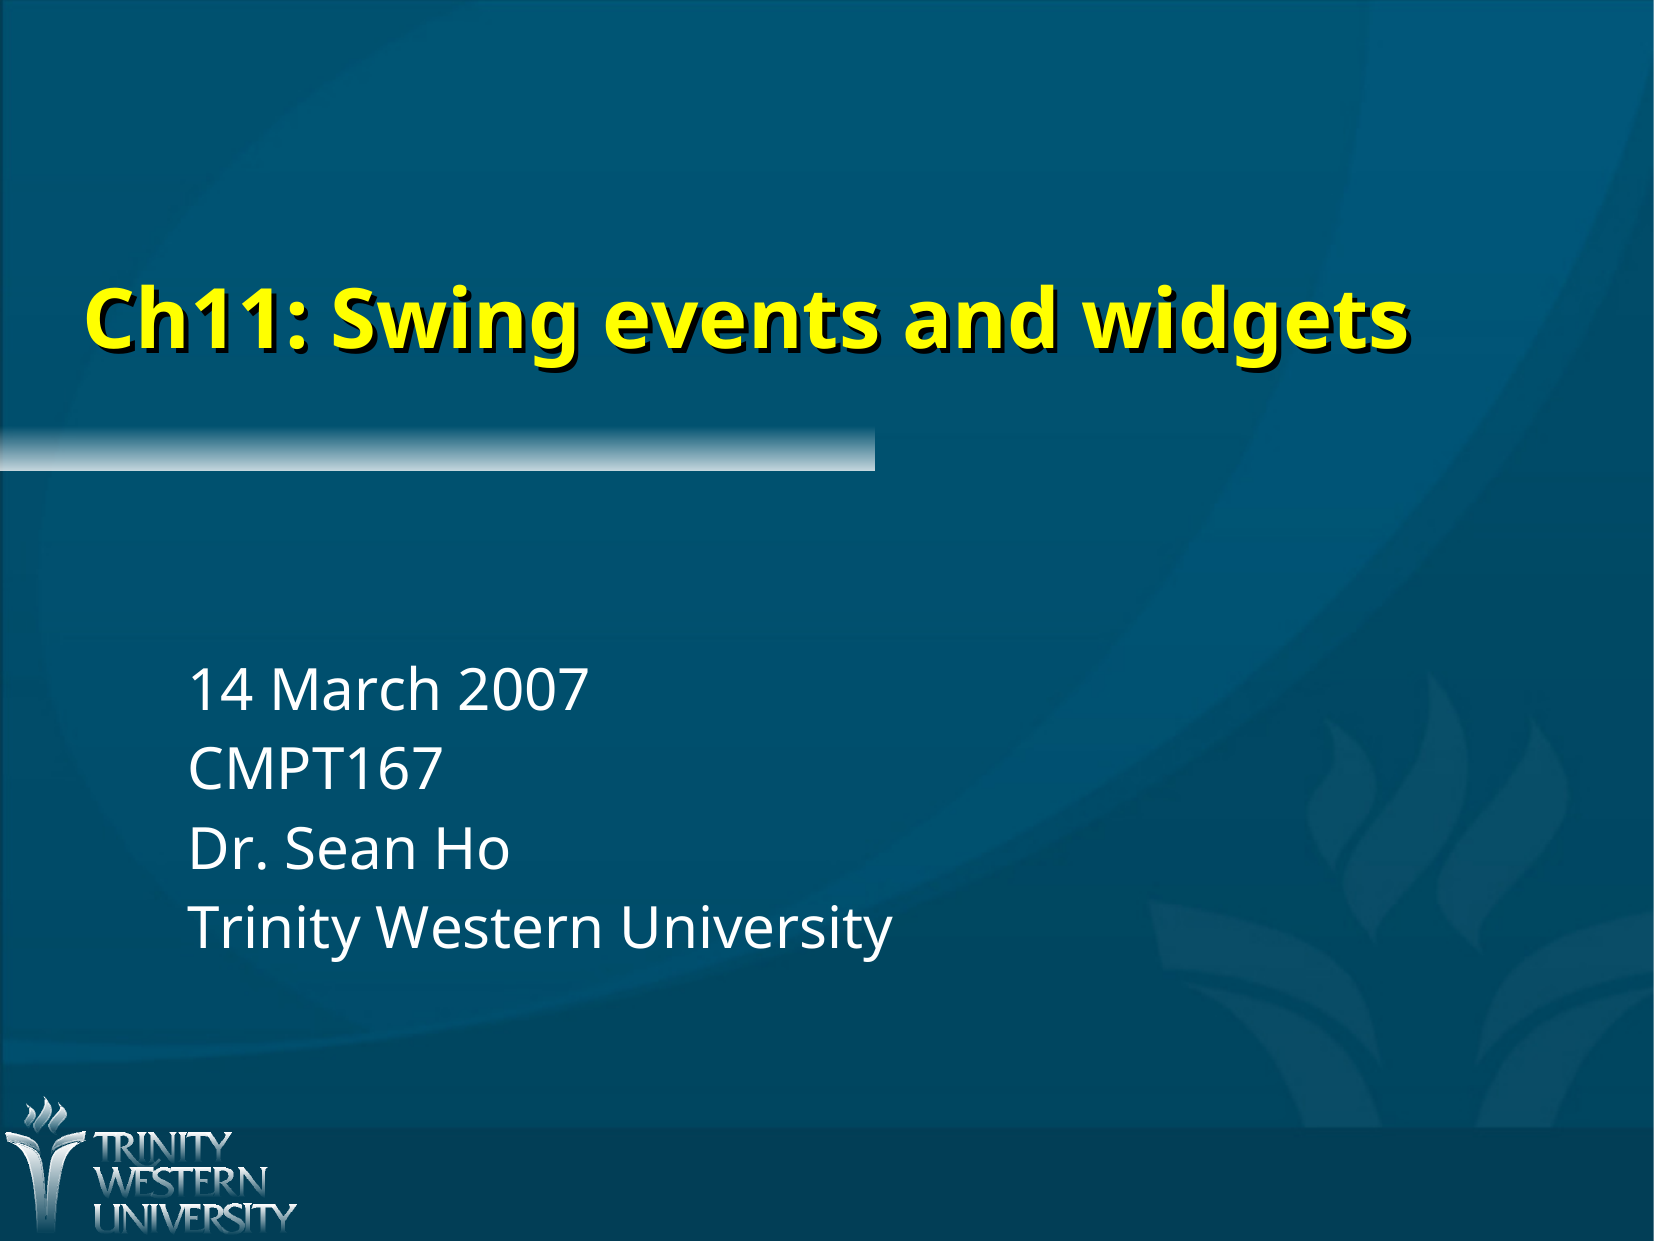

# Ch11: Swing events and widgets
14 March 2007
CMPT167
Dr. Sean Ho
Trinity Western University